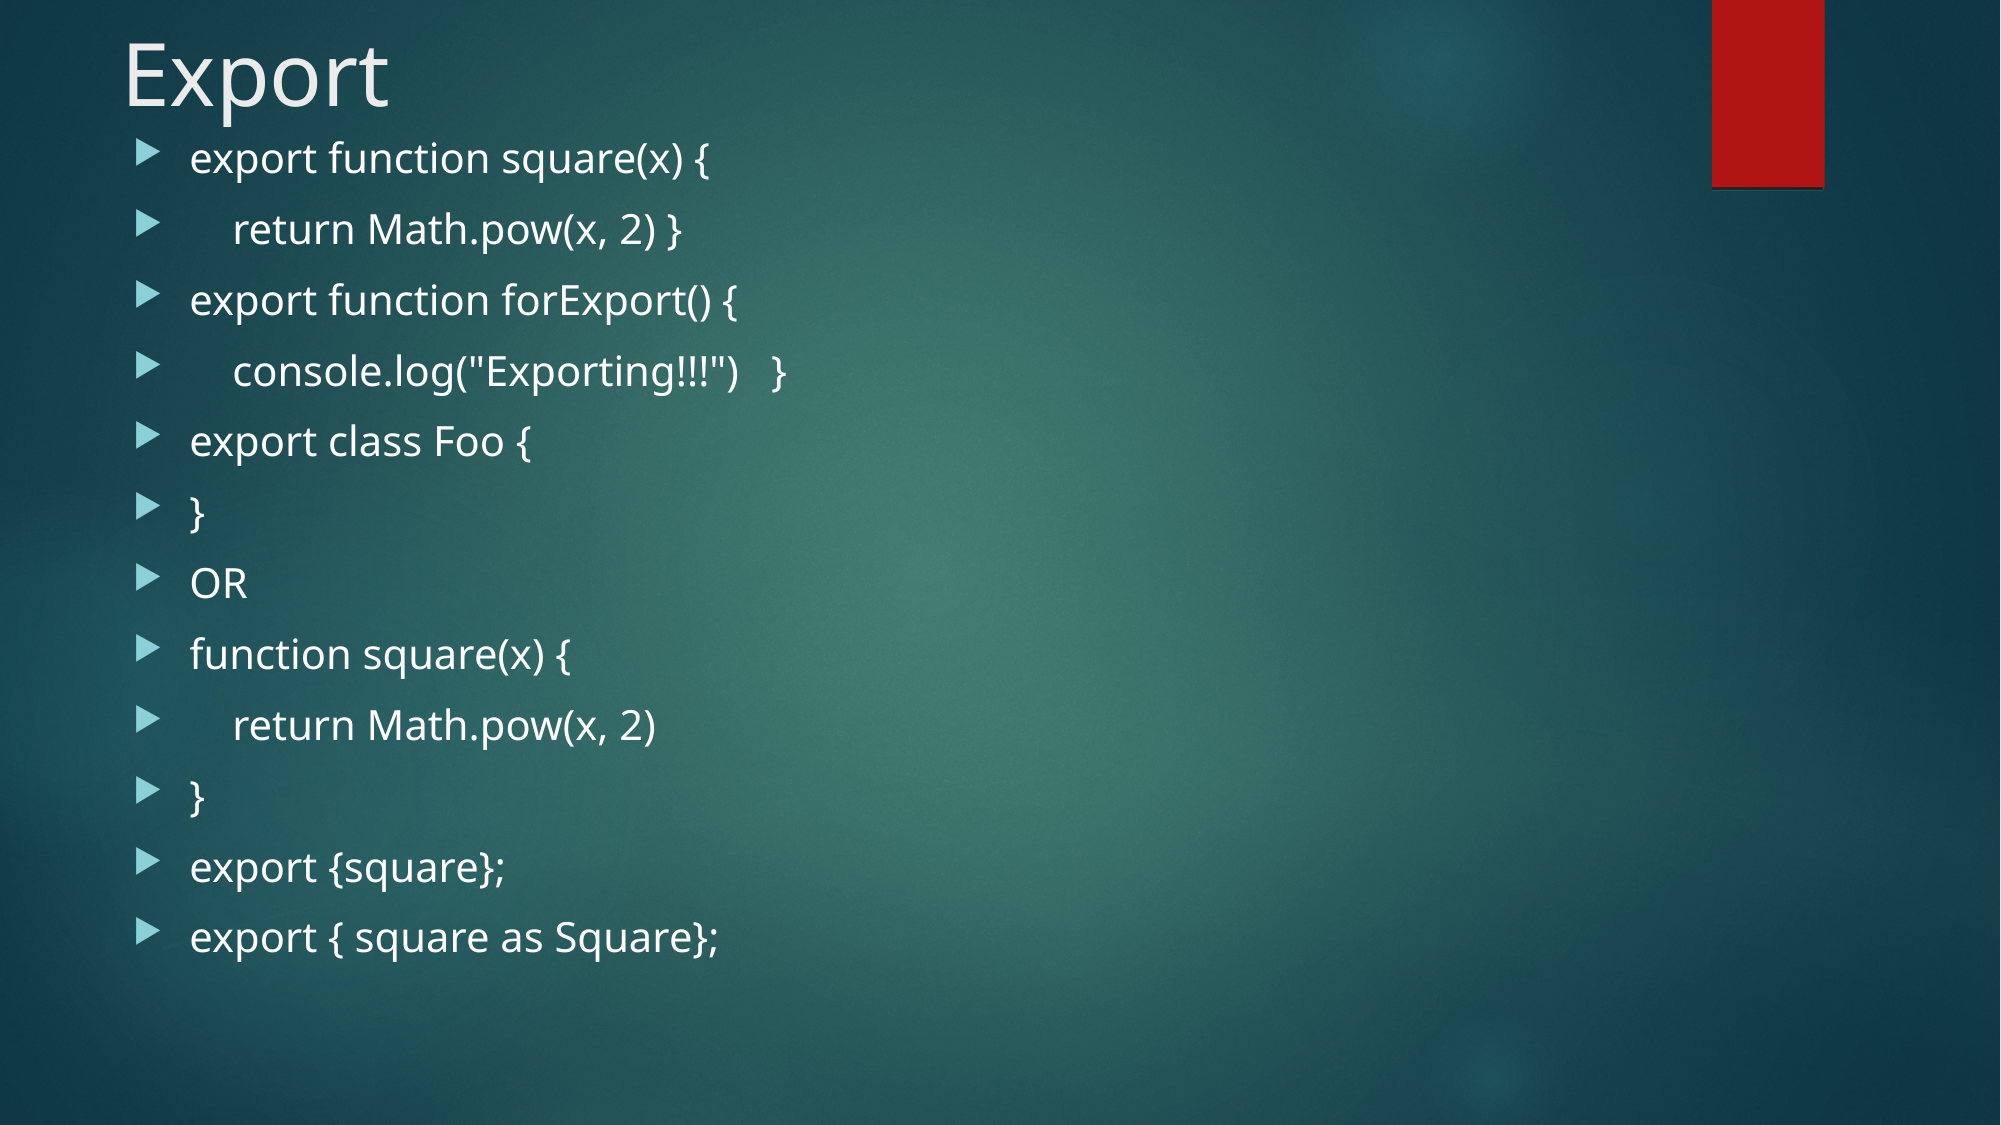

# Export
export function square(x) {
 return Math.pow(x, 2) }
export function forExport() {
 console.log("Exporting!!!") }
export class Foo {
}
OR
function square(x) {
 return Math.pow(x, 2)
}
export {square};
export { square as Square};